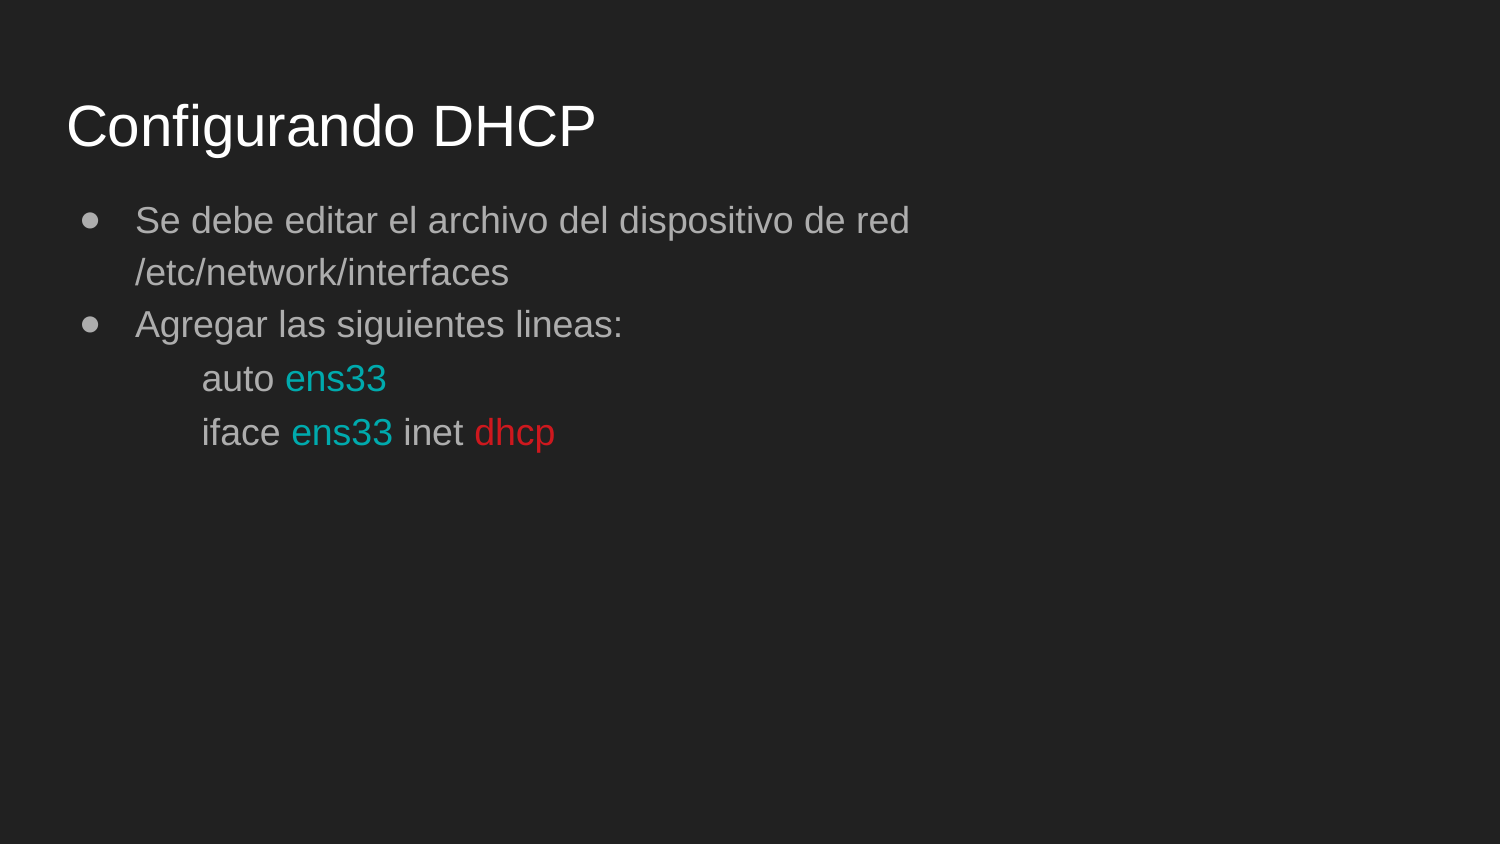

# Configurando DHCP
Se debe editar el archivo del dispositivo de red /etc/network/interfaces
Agregar las siguientes lineas:
auto ens33
iface ens33 inet dhcp